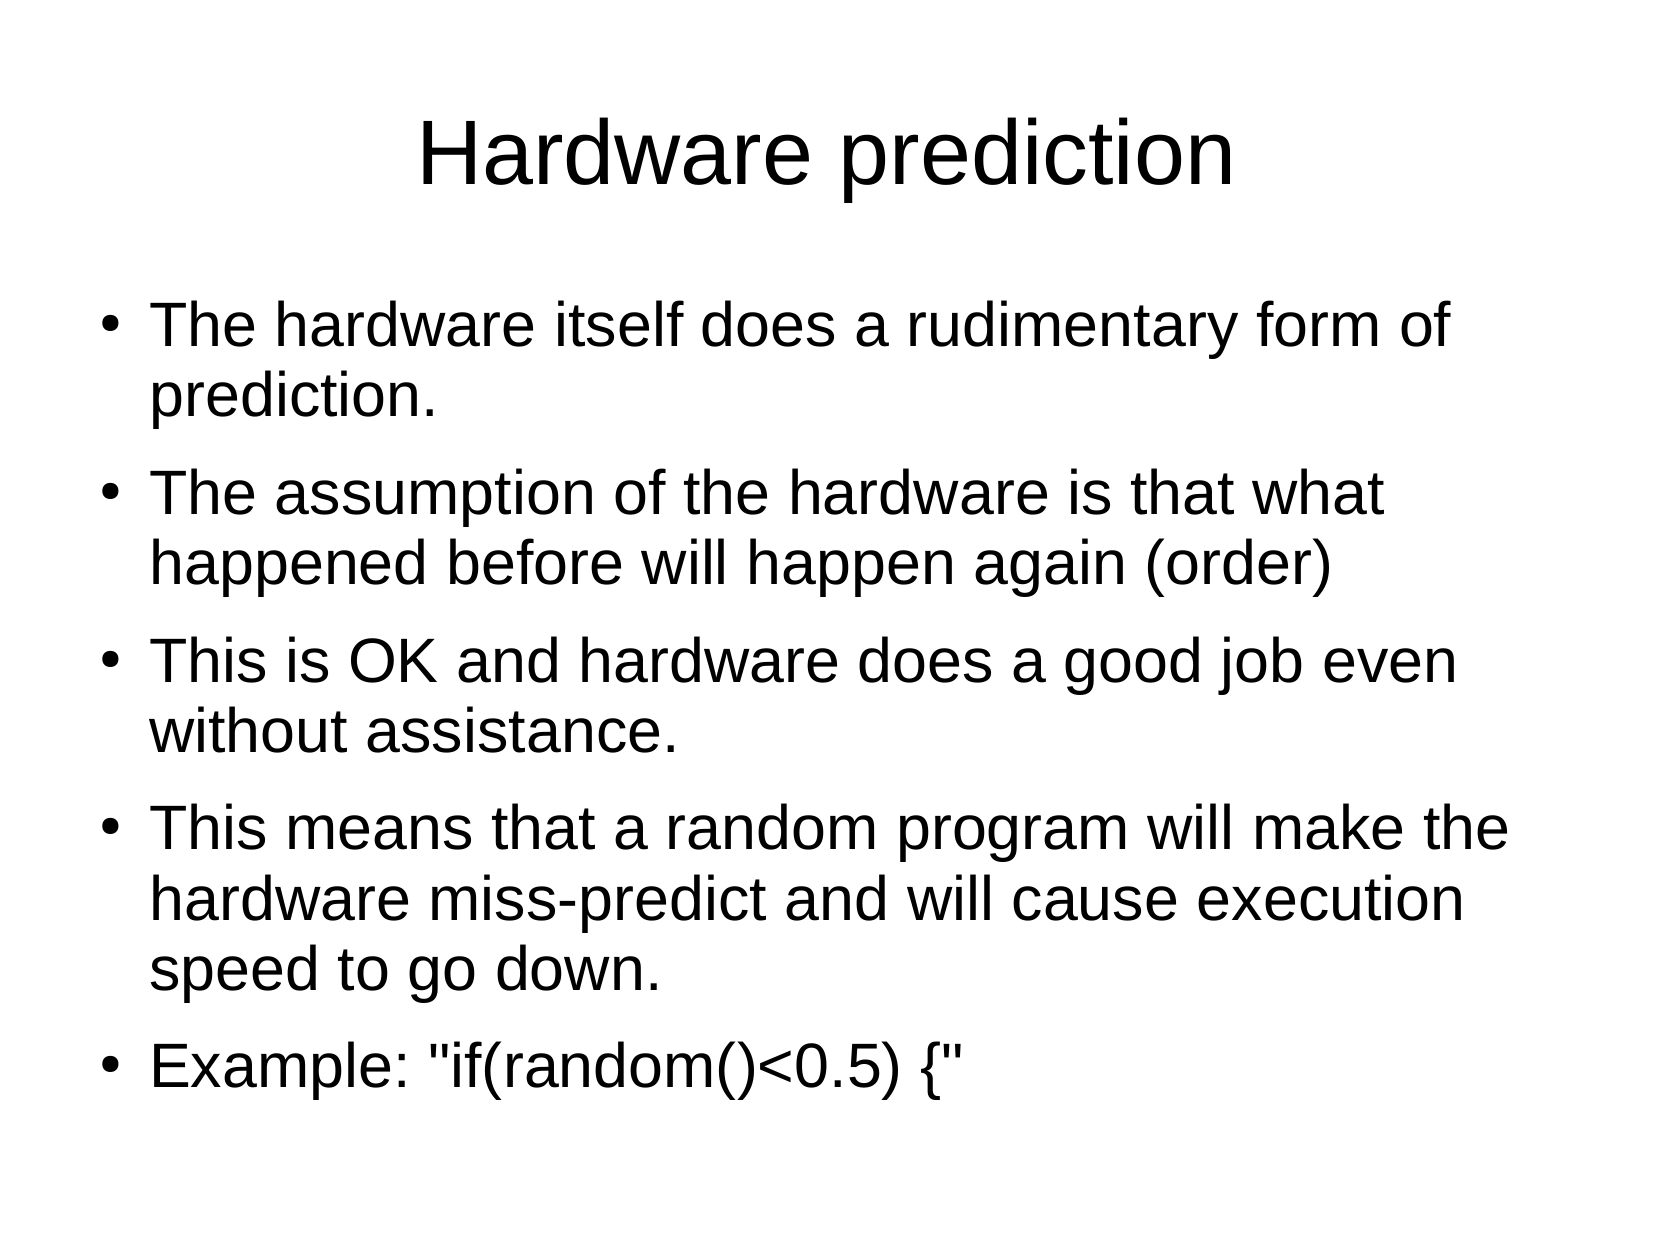

# Hardware prediction
The hardware itself does a rudimentary form of prediction.
The assumption of the hardware is that what happened before will happen again (order)
This is OK and hardware does a good job even without assistance.
This means that a random program will make the hardware miss-predict and will cause execution speed to go down.
Example: "if(random()<0.5) {"